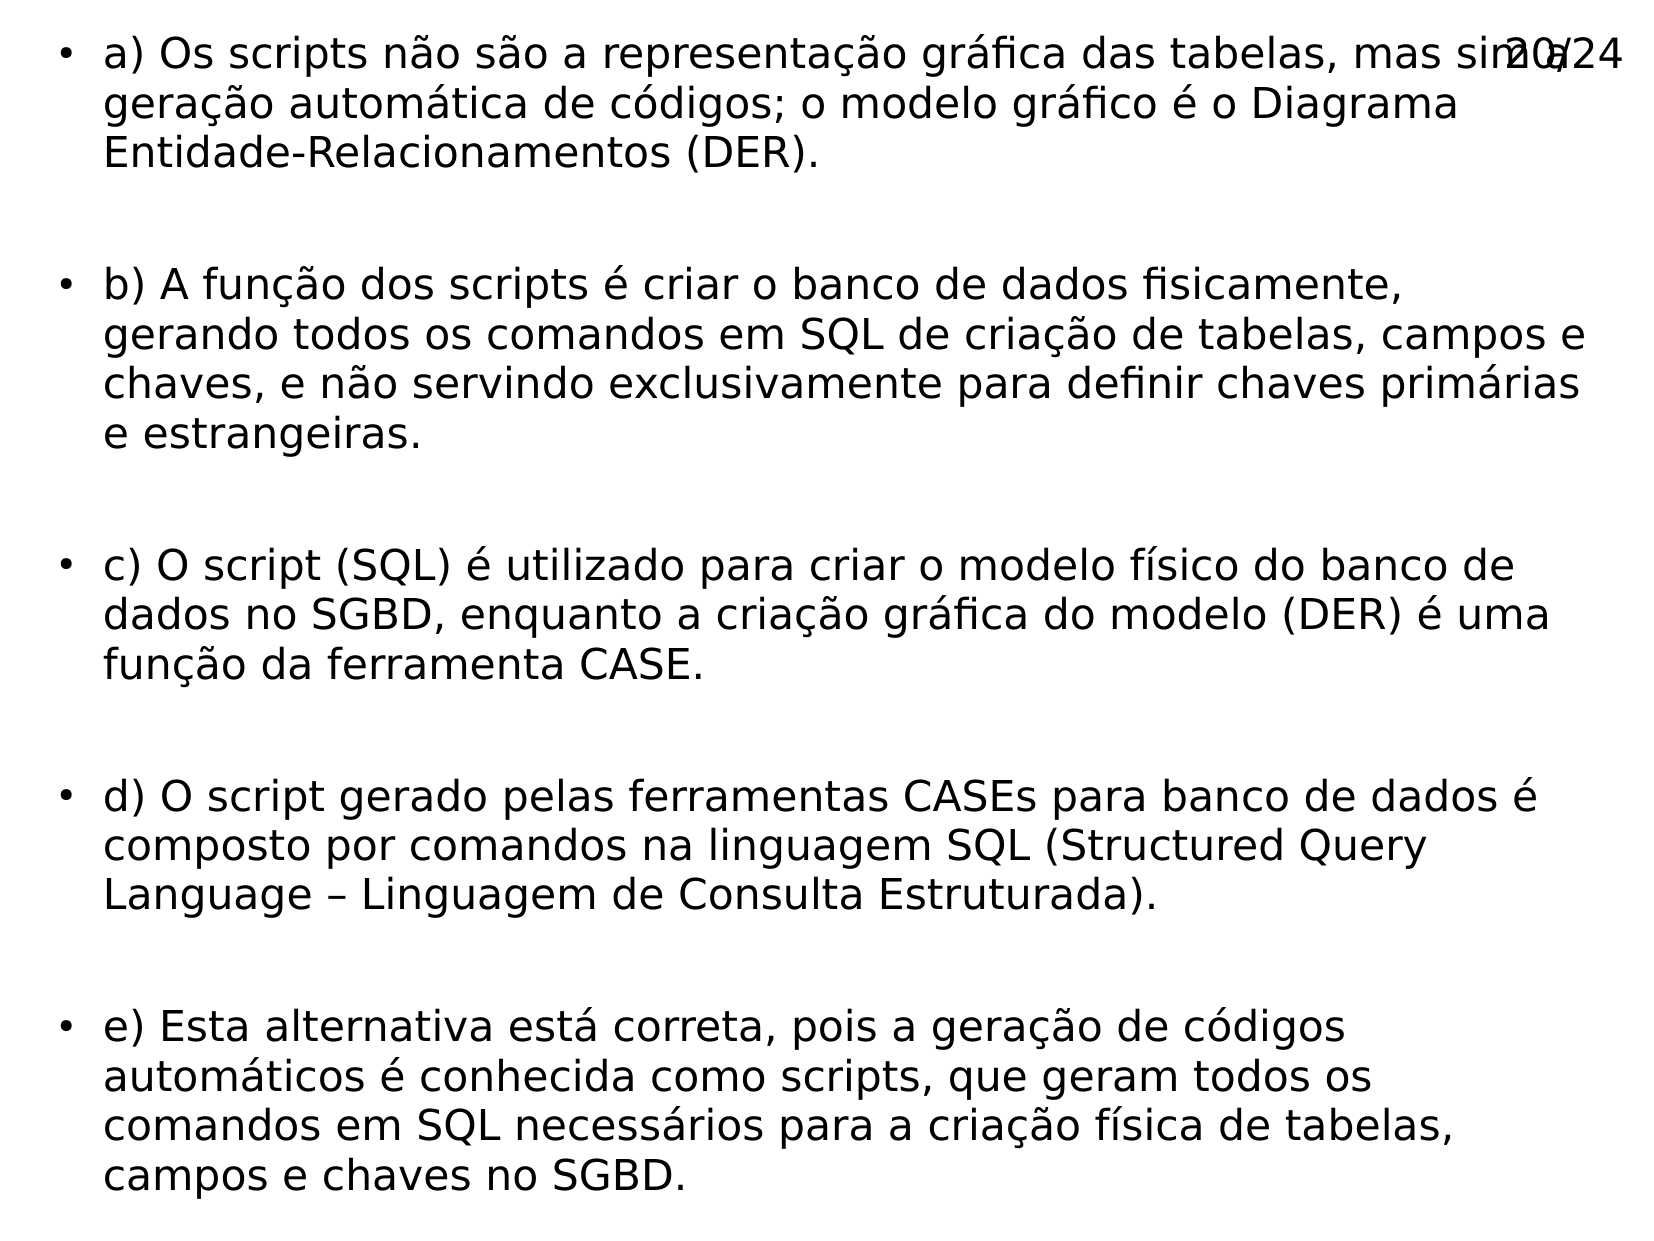

#
a) Os scripts não são a representação gráfica das tabelas, mas sim a geração automática de códigos; o modelo gráfico é o Diagrama Entidade-Relacionamentos (DER).
b) A função dos scripts é criar o banco de dados fisicamente, gerando todos os comandos em SQL de criação de tabelas, campos e chaves, e não servindo exclusivamente para definir chaves primárias e estrangeiras.
c) O script (SQL) é utilizado para criar o modelo físico do banco de dados no SGBD, enquanto a criação gráfica do modelo (DER) é uma função da ferramenta CASE.
d) O script gerado pelas ferramentas CASEs para banco de dados é composto por comandos na linguagem SQL (Structured Query Language – Linguagem de Consulta Estruturada).
e) Esta alternativa está correta, pois a geração de códigos automáticos é conhecida como scripts, que geram todos os comandos em SQL necessários para a criação física de tabelas, campos e chaves no SGBD.
20